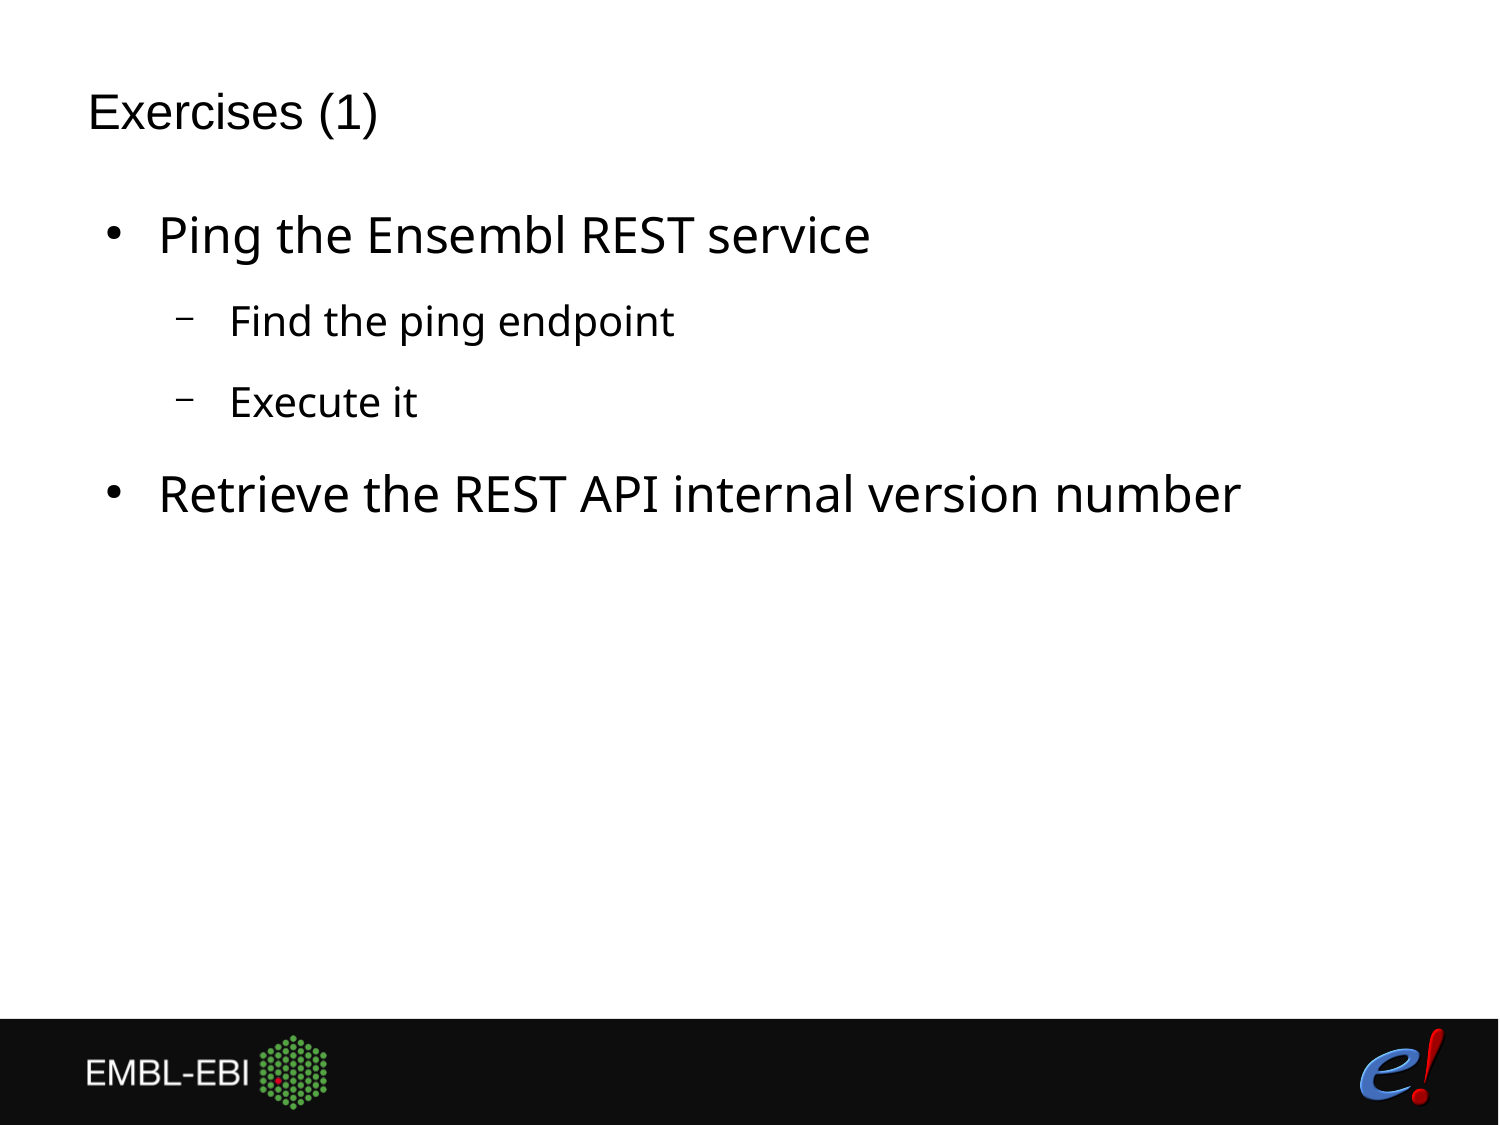

# Exercises (1)
Ping the Ensembl REST service
Find the ping endpoint
Execute it
Retrieve the REST API internal version number